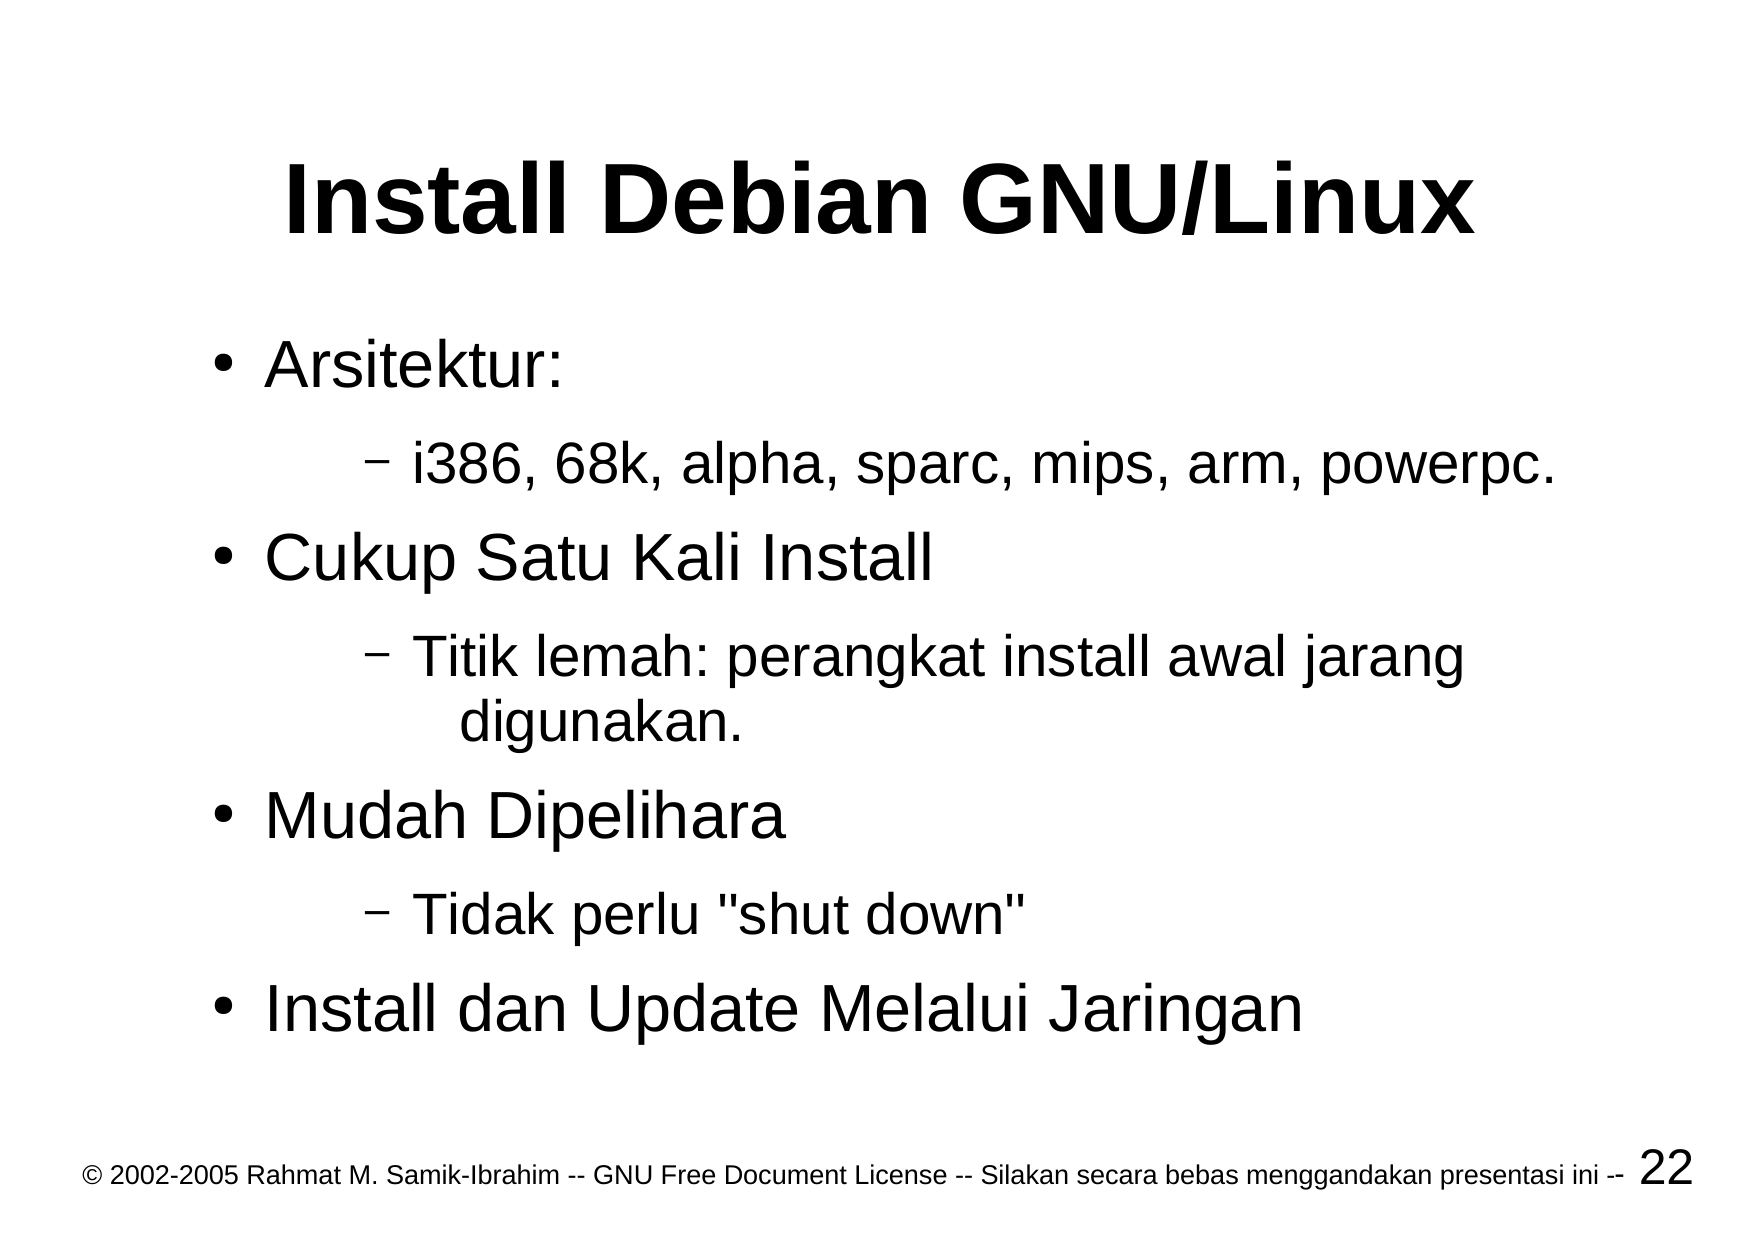

# Install Debian GNU/Linux
Arsitektur:
i386, 68k, alpha, sparc, mips, arm, powerpc.
Cukup Satu Kali Install
Titik lemah: perangkat install awal jarang digunakan.
Mudah Dipelihara
Tidak perlu ''shut down''
Install dan Update Melalui Jaringan